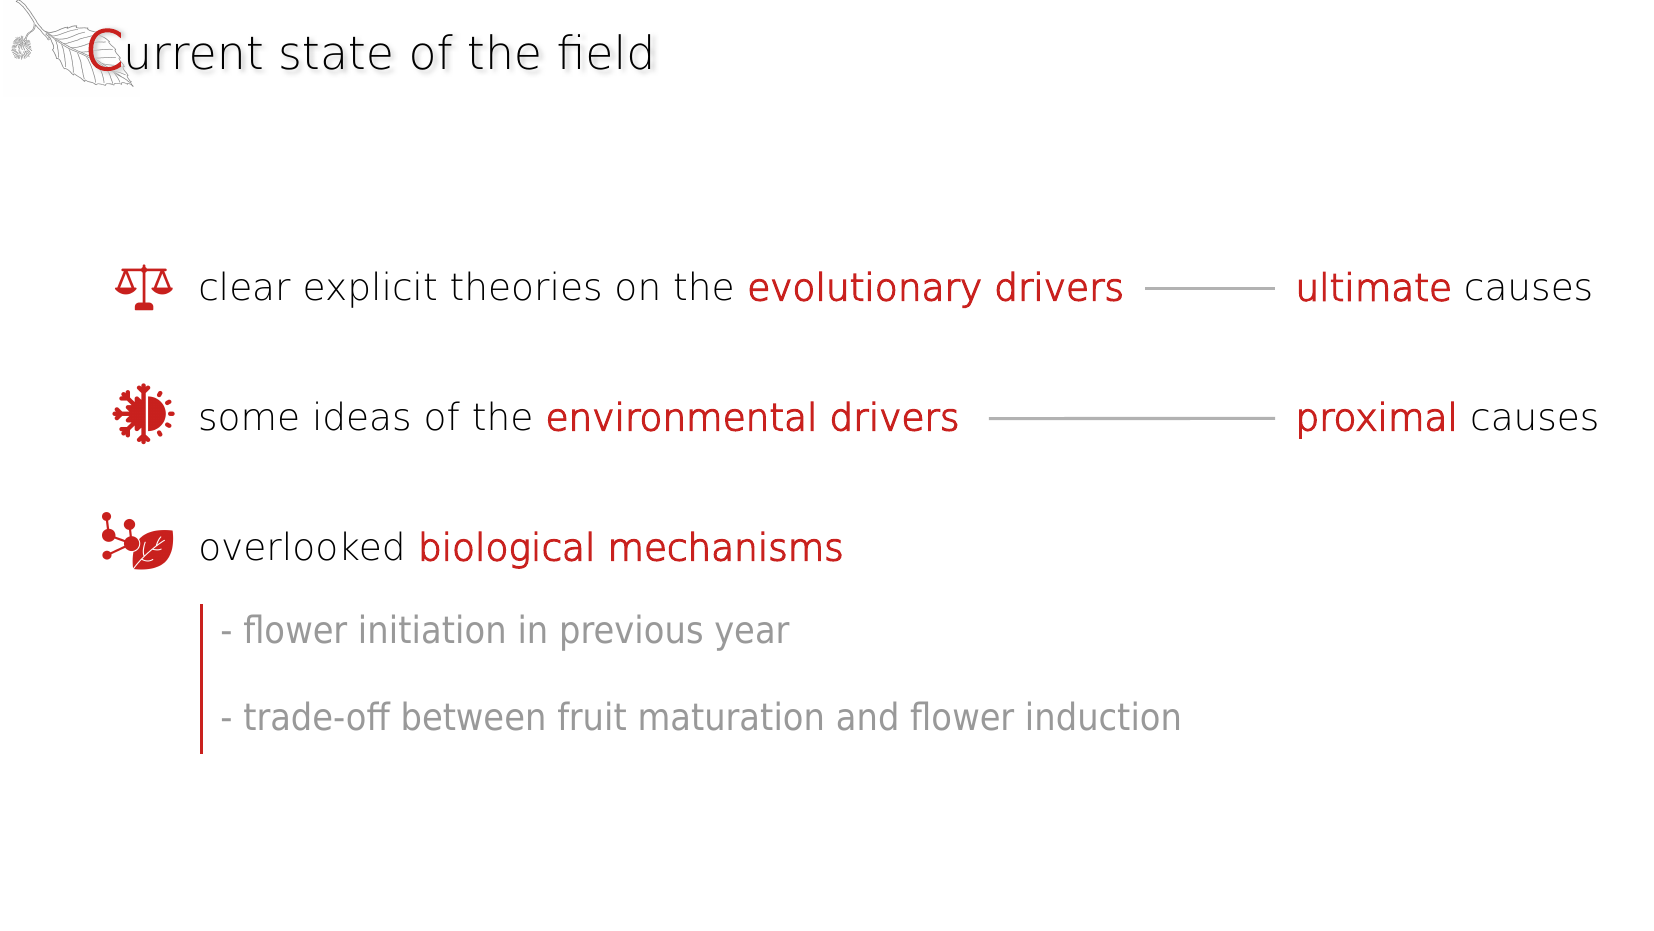

Current state of the field
clear explicit theories on the evolutionary drivers
ultimate causes
some ideas of the environmental drivers
proximal causes
overlooked biological mechanisms
- flower initiation in previous year
- trade-off between fruit maturation and flower induction